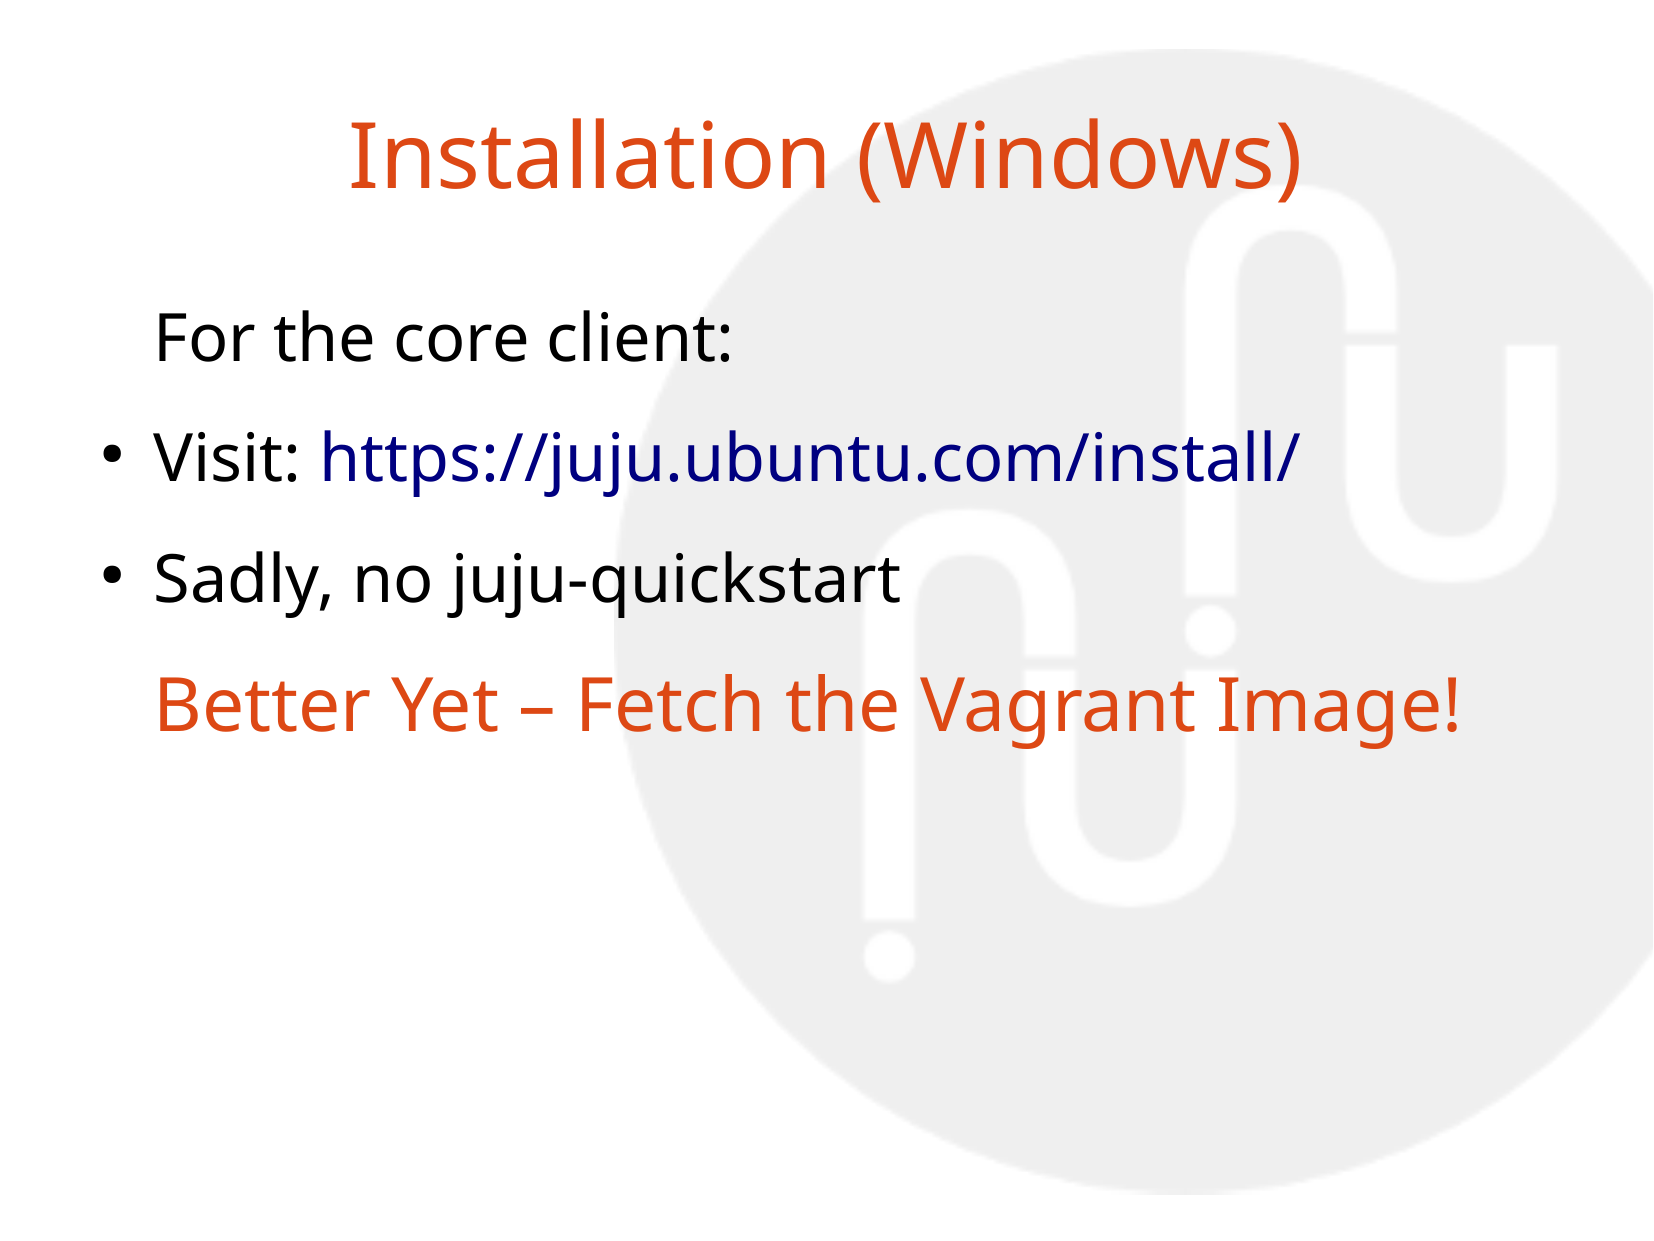

# Installation (Windows)
For the core client:
Visit: https://juju.ubuntu.com/install/
Sadly, no juju-quickstart
Better Yet – Fetch the Vagrant Image!